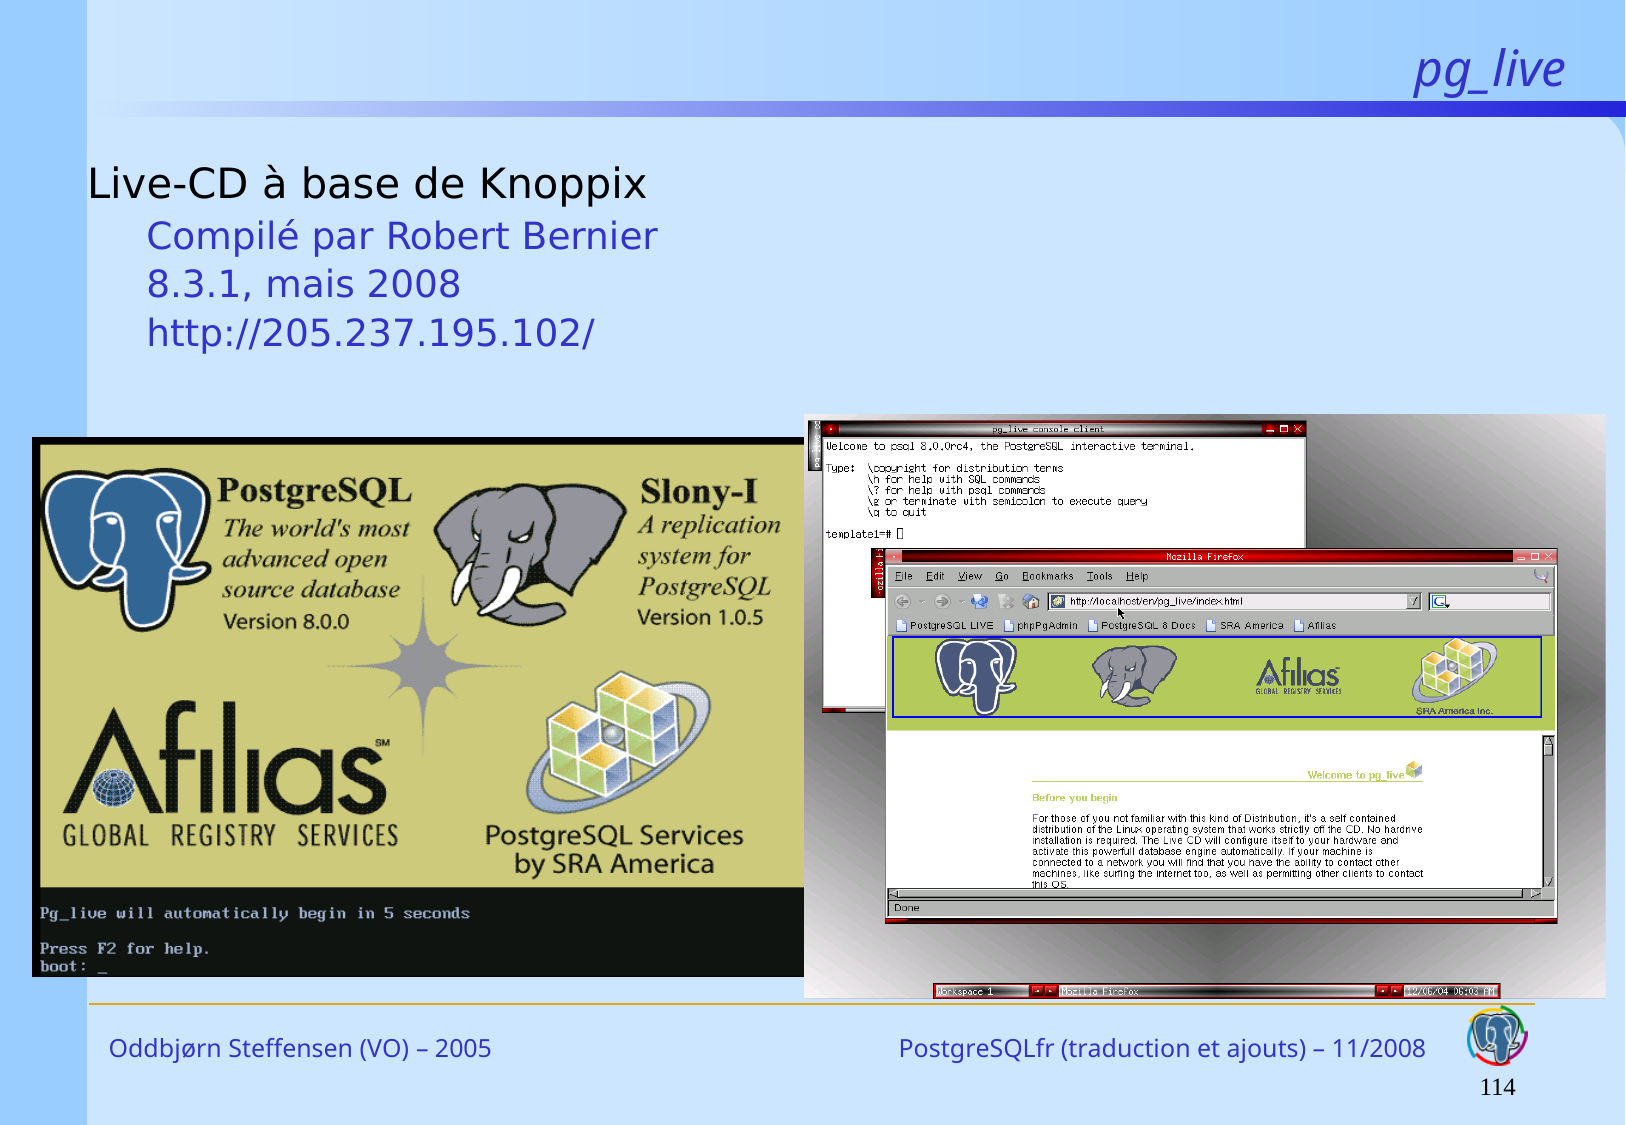

# pg_live
Live-CD à base de Knoppix
Compilé par Robert Bernier
8.3.1, mais 2008
http://205.237.195.102/